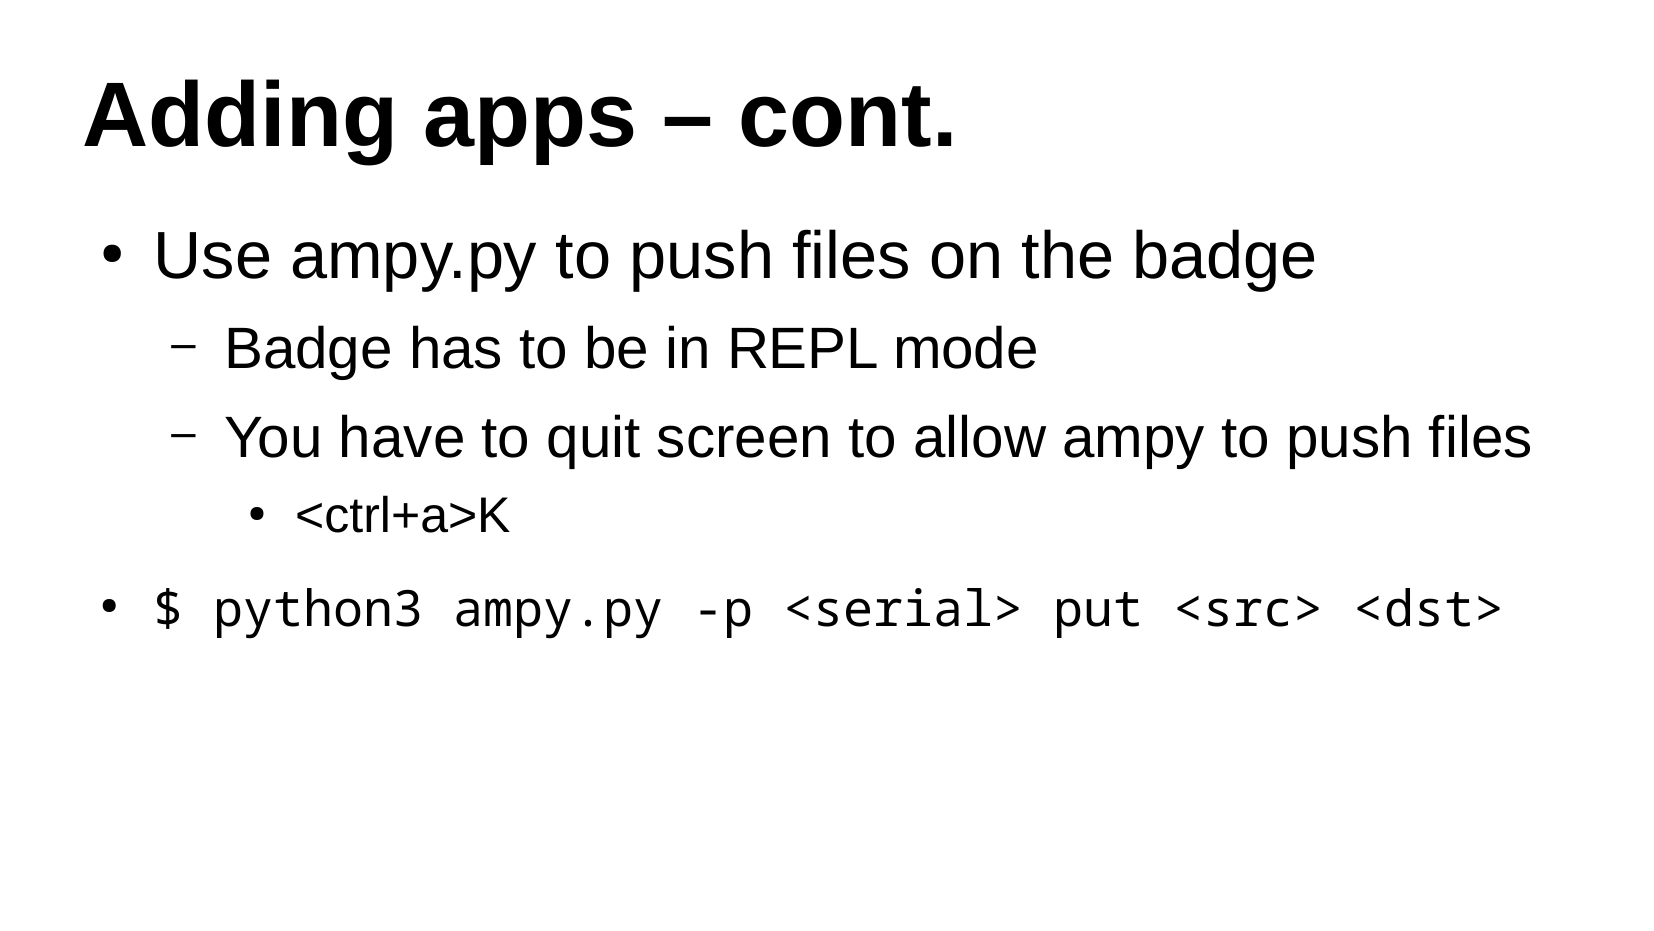

# Adding apps – cont.
Use ampy.py to push files on the badge
Badge has to be in REPL mode
You have to quit screen to allow ampy to push files
<ctrl+a>K
$ python3 ampy.py -p <serial> put <src> <dst>